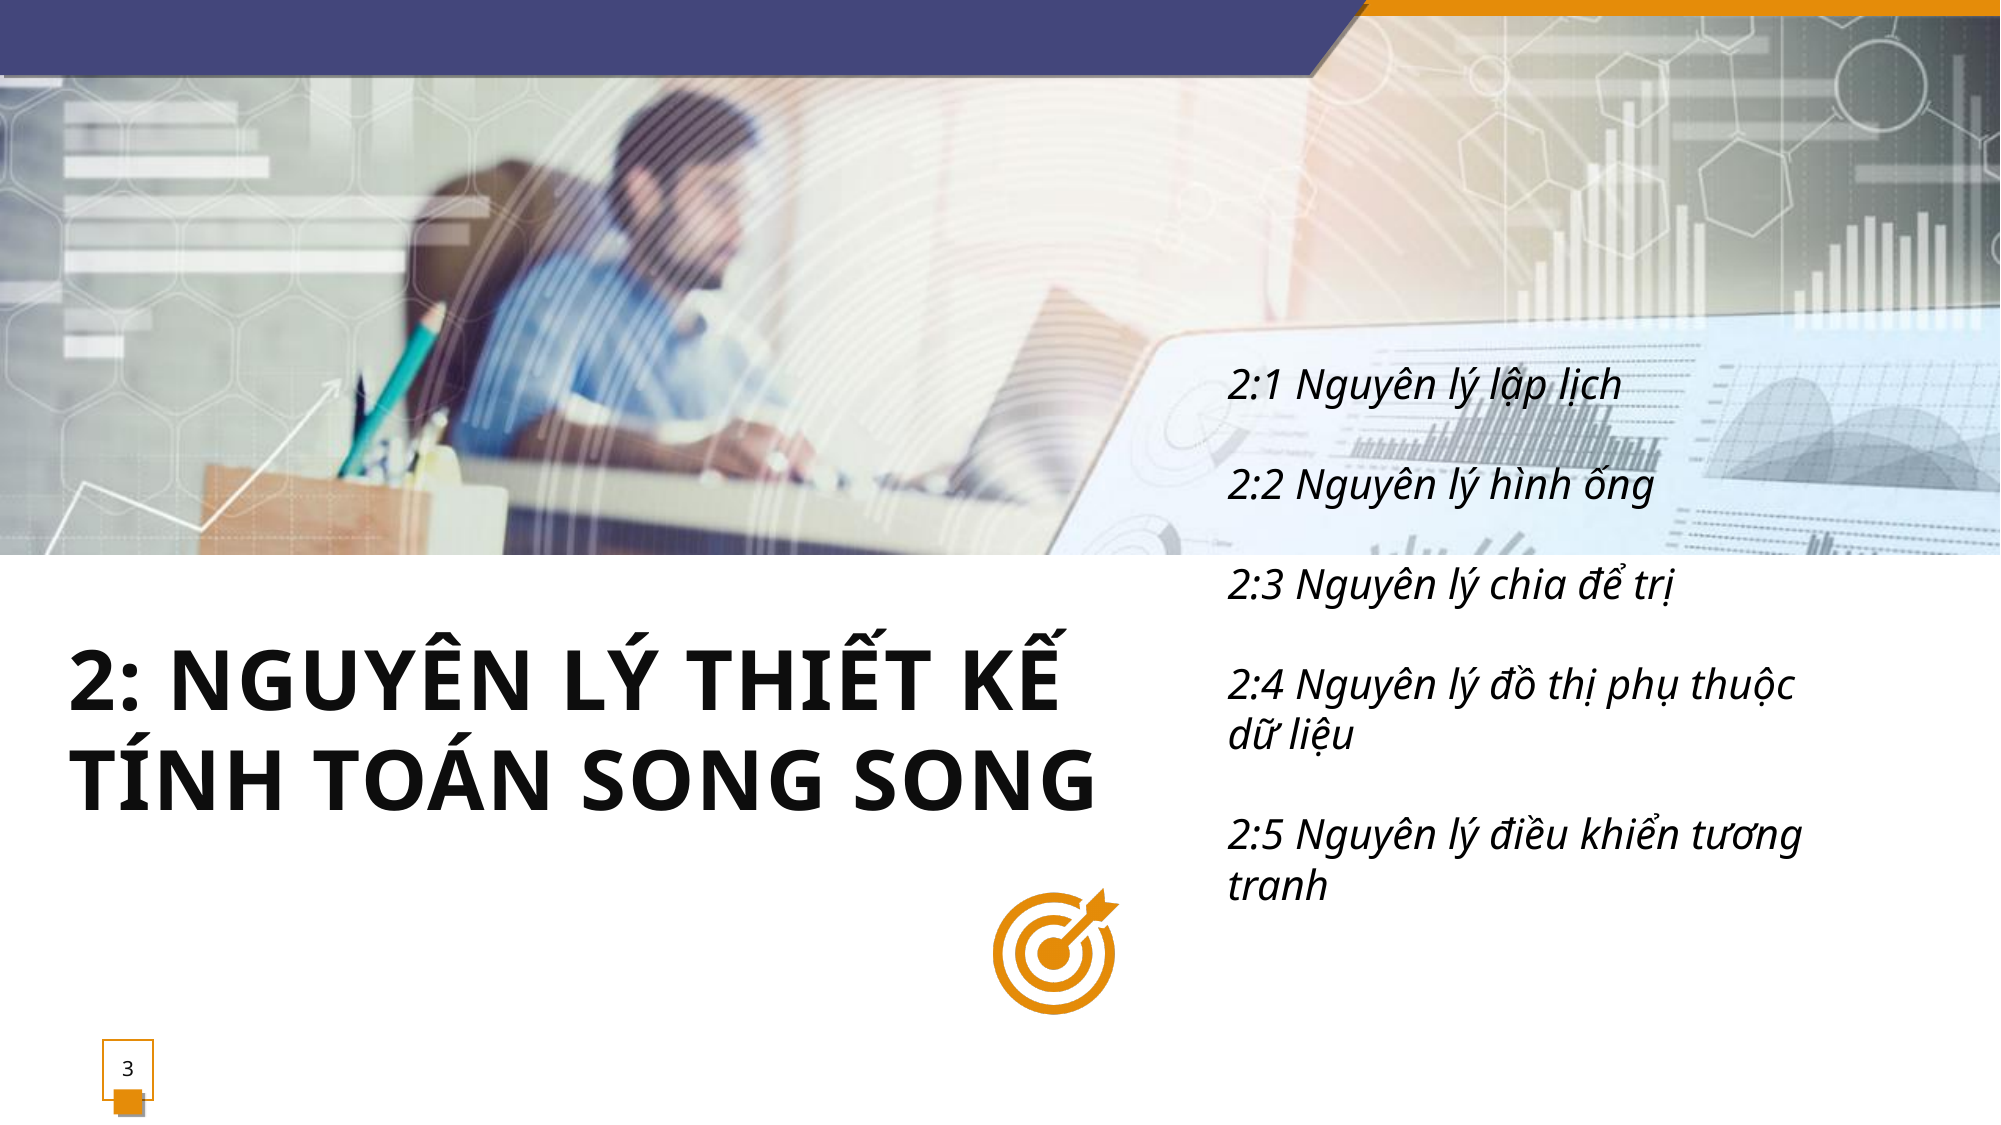

2:1 Nguyên lý lập lịch
2:2 Nguyên lý hình ống
2:3 Nguyên lý chia để trị
2:4 Nguyên lý đồ thị phụ thuộc dữ liệu
2:5 Nguyên lý điều khiển tương tranh
# 2: Nguyên lý thiết kế tính toán song song